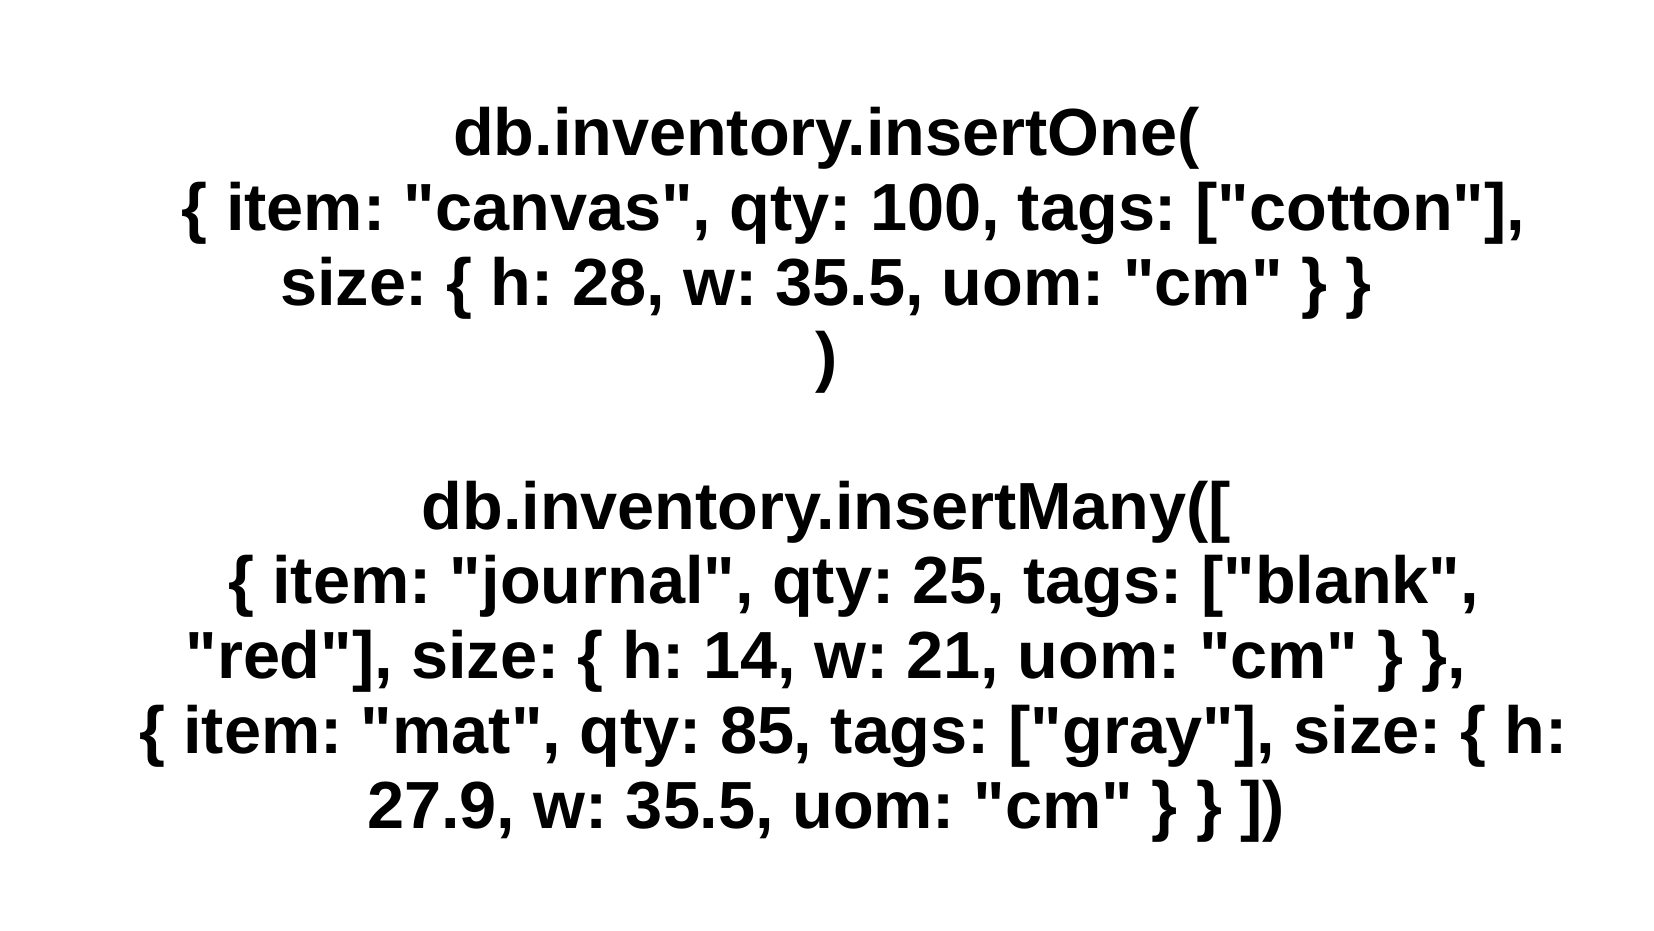

# db.inventory.insertOne(
 { item: "canvas", qty: 100, tags: ["cotton"], size: { h: 28, w: 35.5, uom: "cm" } }
)
db.inventory.insertMany([
 { item: "journal", qty: 25, tags: ["blank", "red"], size: { h: 14, w: 21, uom: "cm" } },
 { item: "mat", qty: 85, tags: ["gray"], size: { h: 27.9, w: 35.5, uom: "cm" } } ])